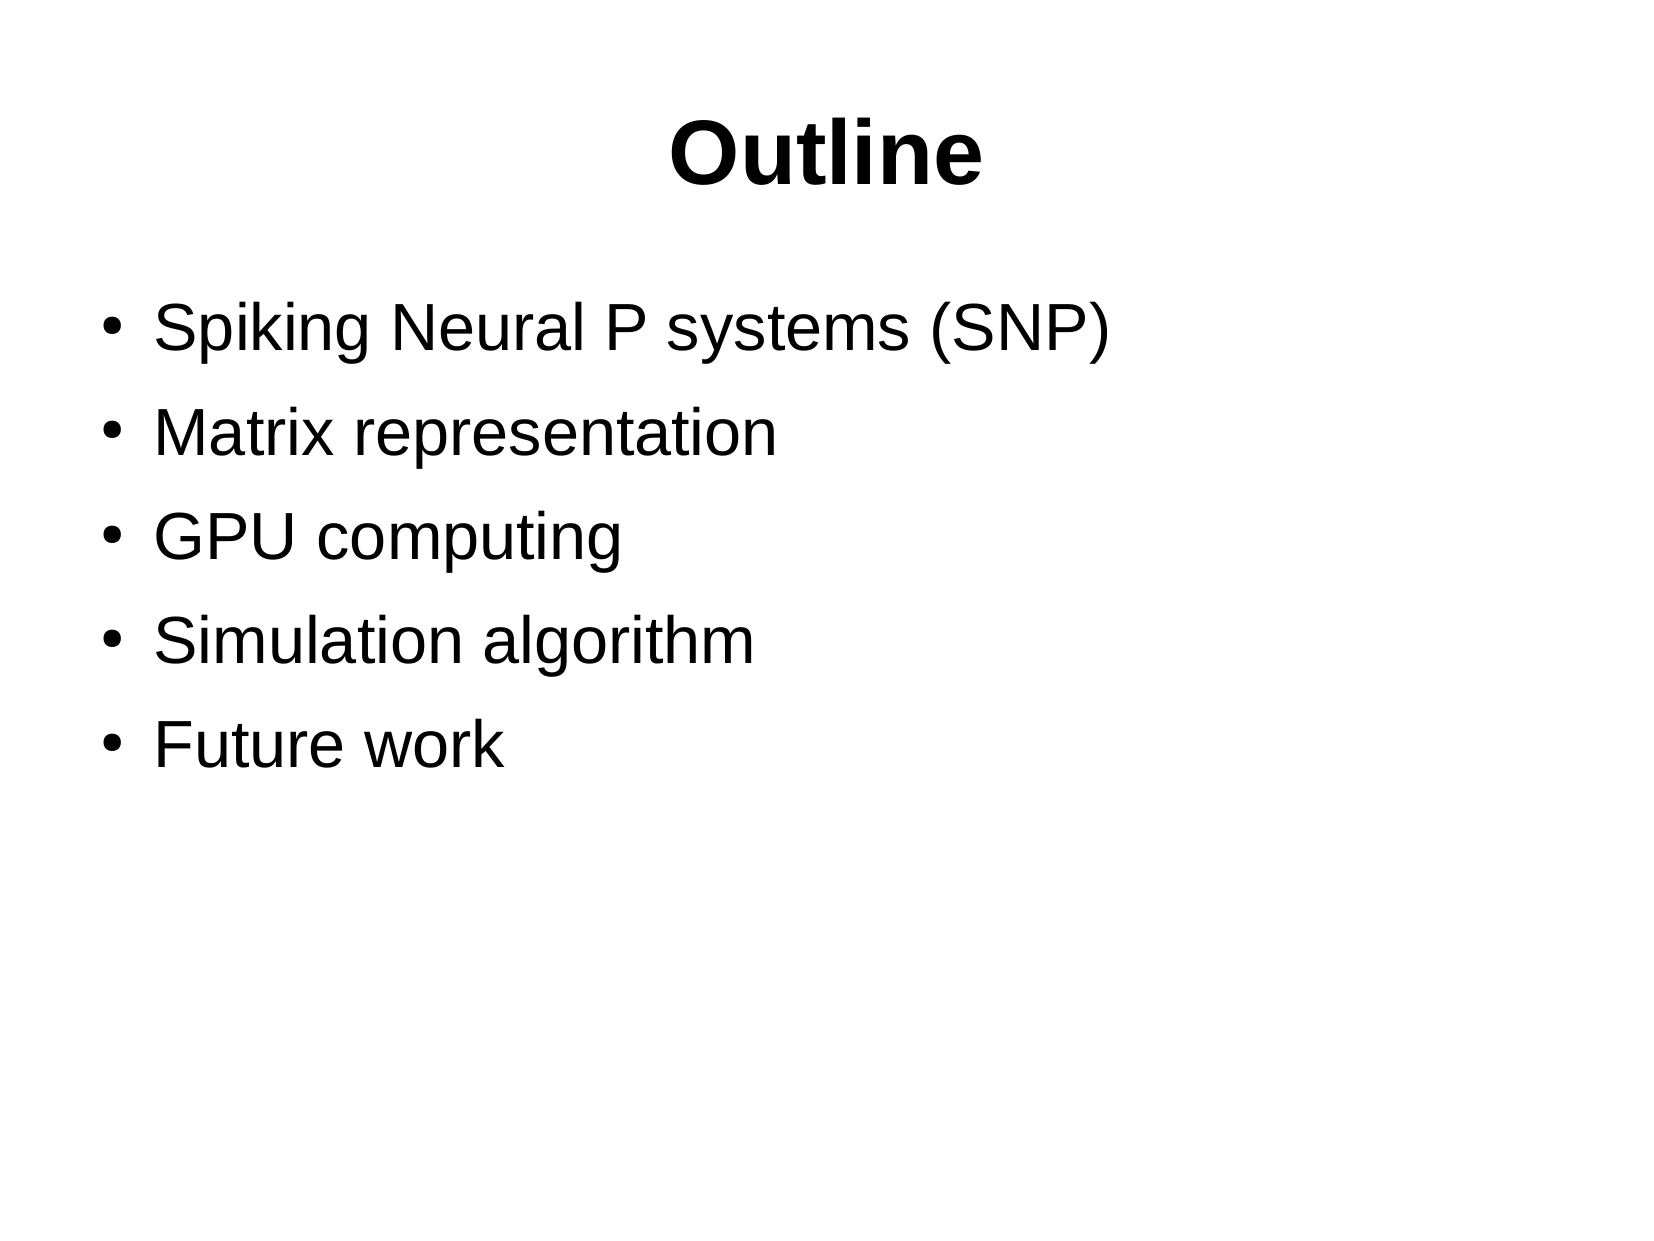

# Outline
Spiking Neural P systems (SNP)
Matrix representation
GPU computing
Simulation algorithm
Future work